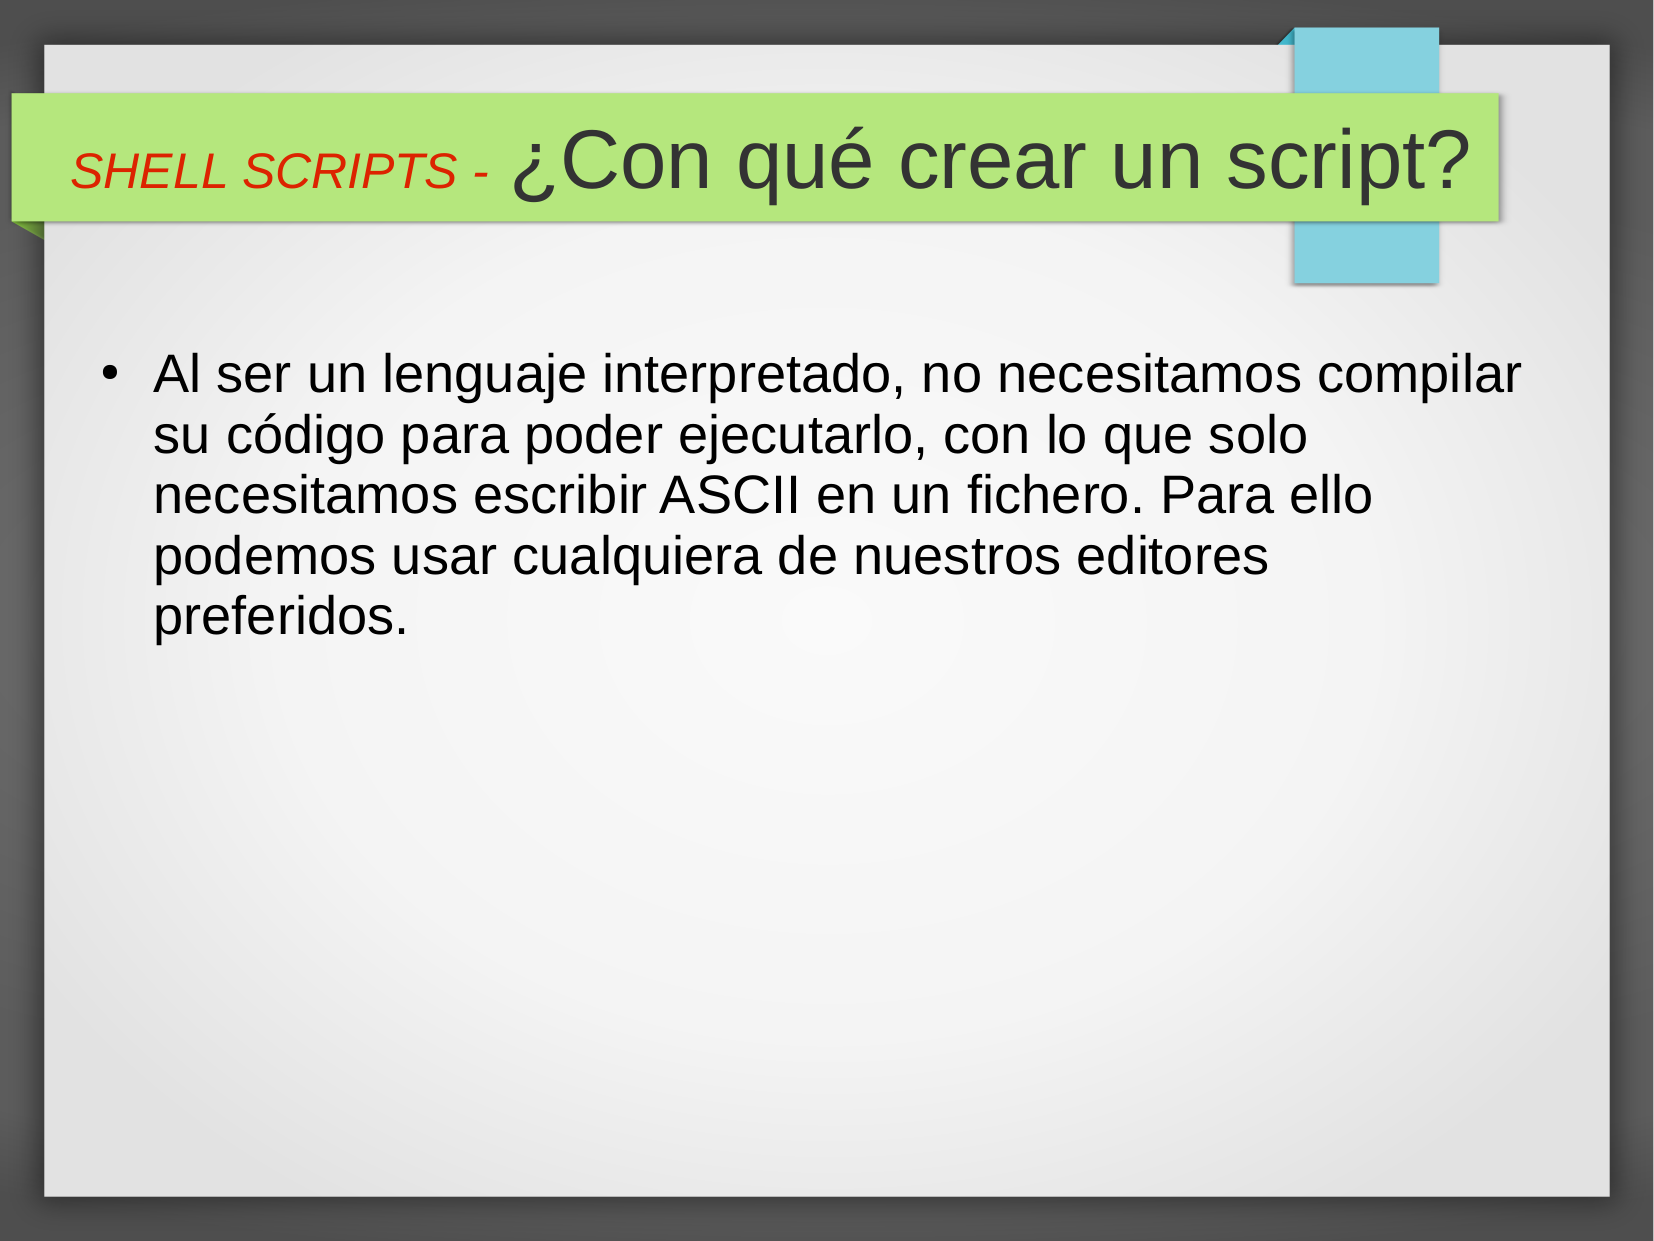

# SHELL SCRIPTS - ¿Con qué crear un script?
Al ser un lenguaje interpretado, no necesitamos compilar su código para poder ejecutarlo, con lo que solo necesitamos escribir ASCII en un fichero. Para ello podemos usar cualquiera de nuestros editores preferidos.